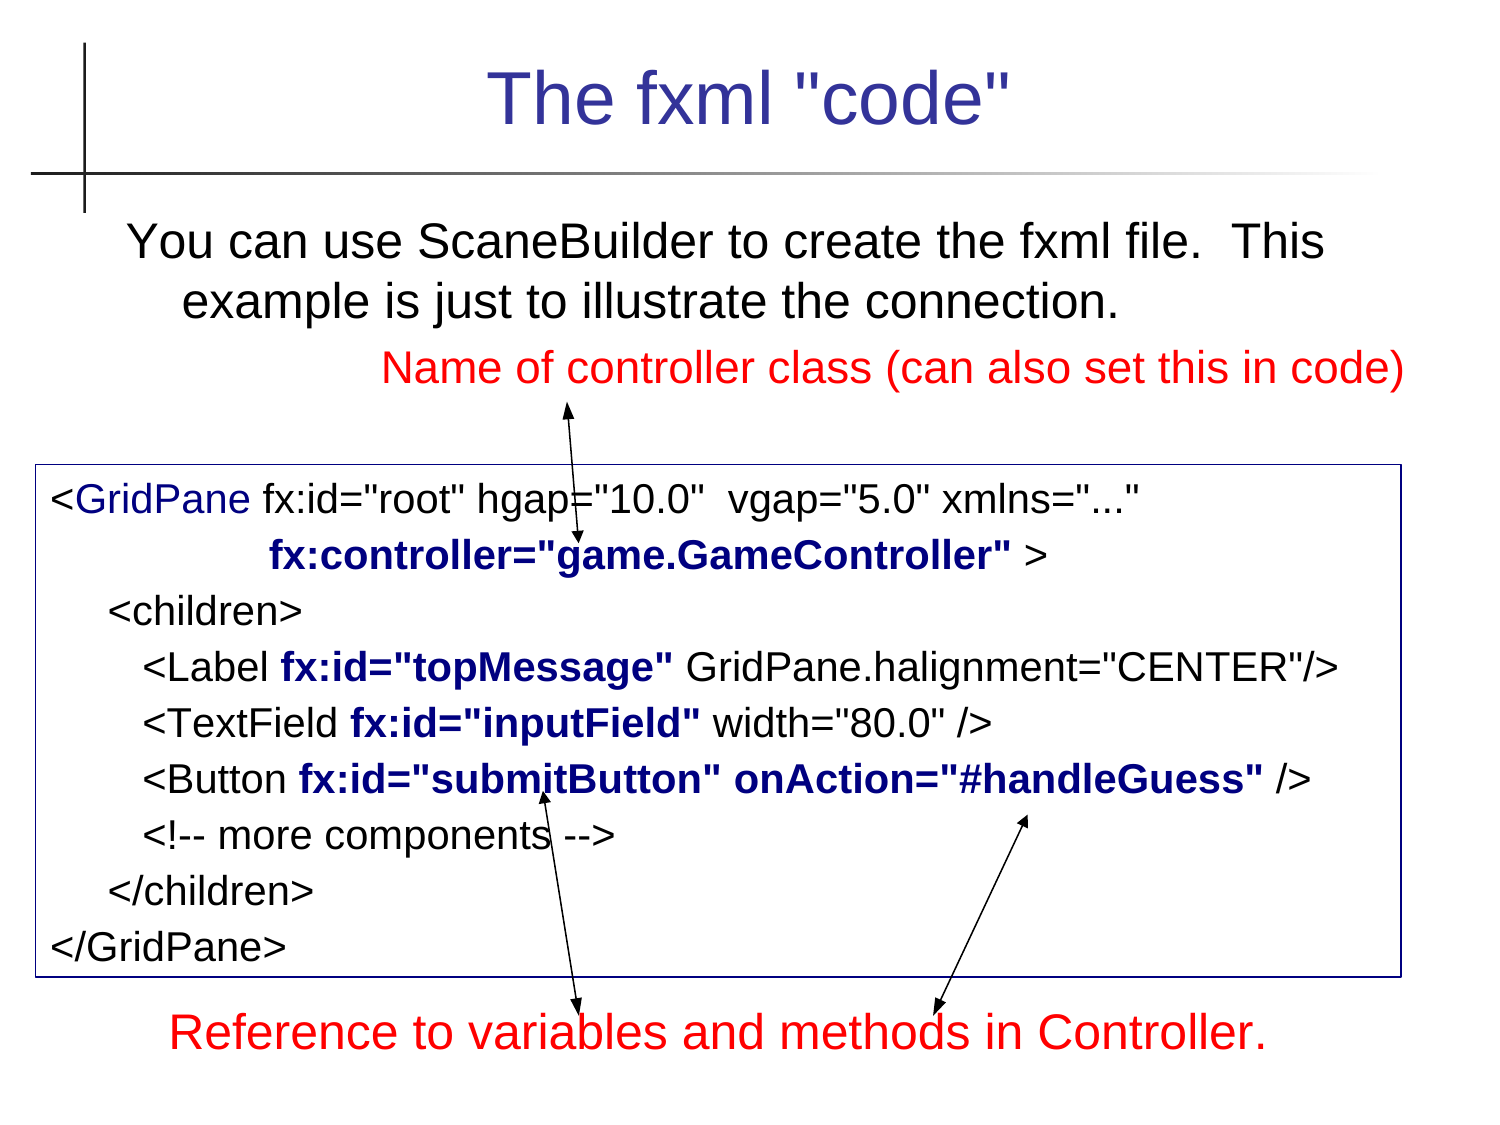

# The fxml "code"
You can use ScaneBuilder to create the fxml file. This example is just to illustrate the connection.
Name of controller class (can also set this in code)
<GridPane fx:id="root" hgap="10.0" vgap="5.0" xmlns="..."
 fx:controller="game.GameController" >
 <children>
 <Label fx:id="topMessage" GridPane.halignment="CENTER"/>
 <TextField fx:id="inputField" width="80.0" />
 <Button fx:id="submitButton" onAction="#handleGuess" />
 <!-- more components -->
 </children>
</GridPane>
Reference to variables and methods in Controller.